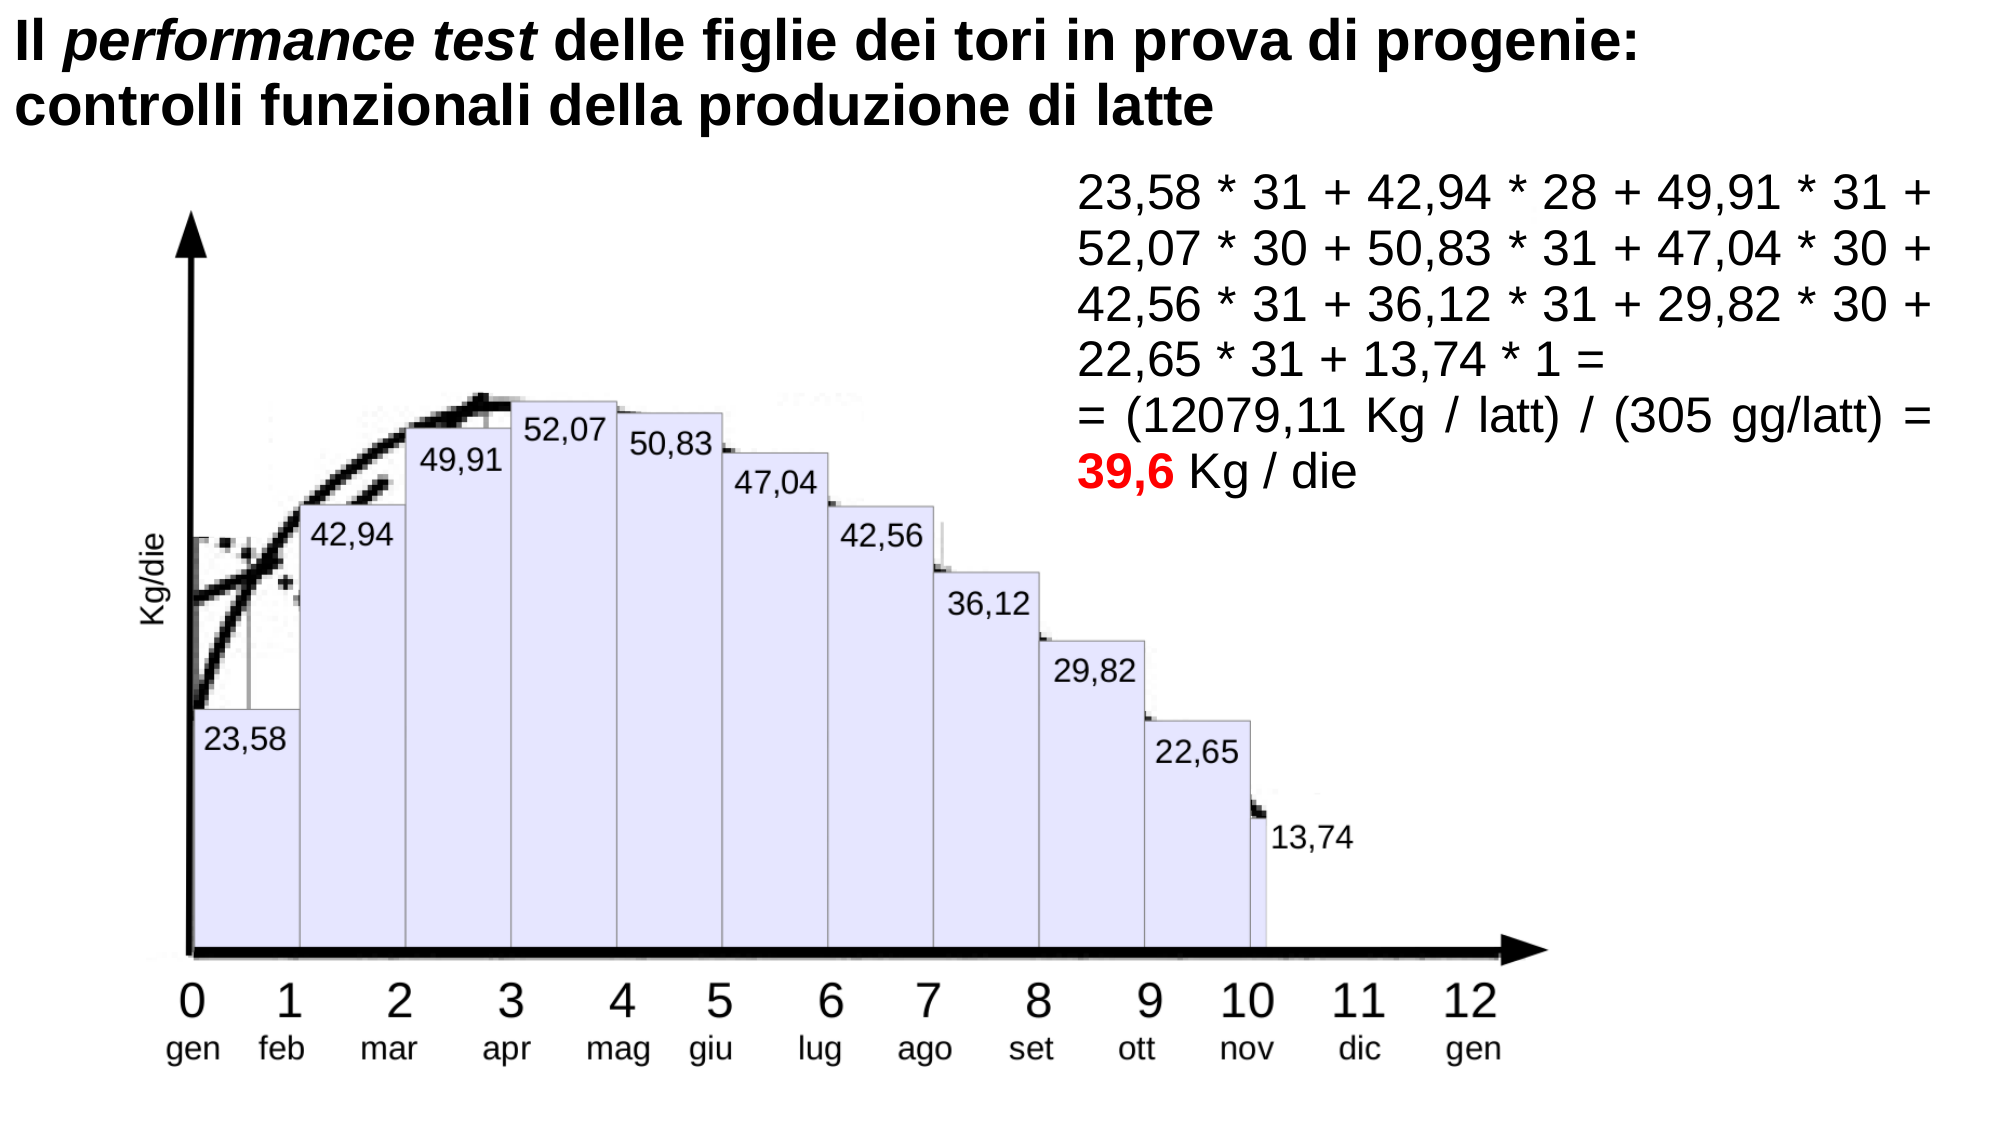

Il performance test delle figlie dei tori in prova di progenie:
controlli funzionali della produzione di latte
23,58 * 31 + 42,94 * 28 + 49,91 * 31 + 52,07 * 30 + 50,83 * 31 + 47,04 * 30 + 42,56 * 31 + 36,12 * 31 + 29,82 * 30 + 22,65 * 31 + 13,74 * 1 =
= (12079,11 Kg / latt) / (305 gg/latt) = 39,6 Kg / die